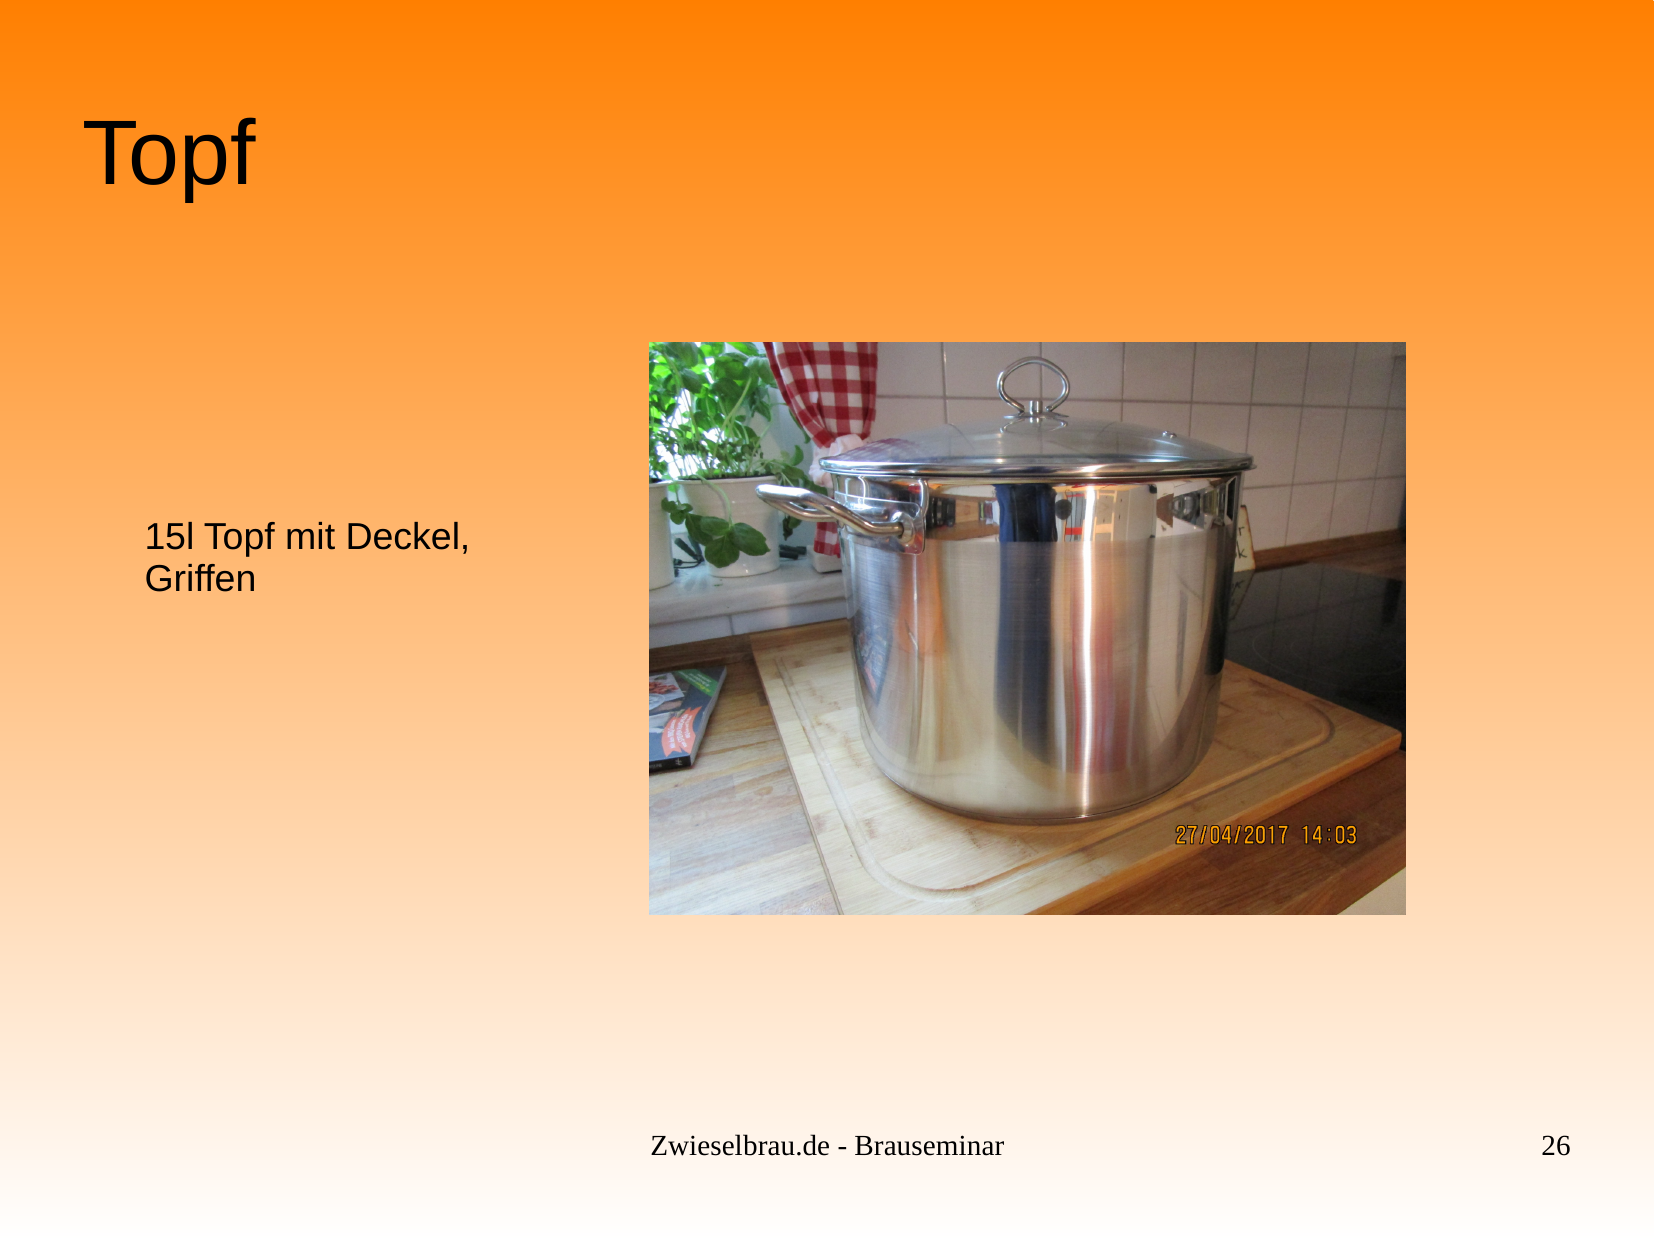

# Topf
15l Topf mit Deckel, Griffen
Zwieselbrau.de - Brauseminar
26